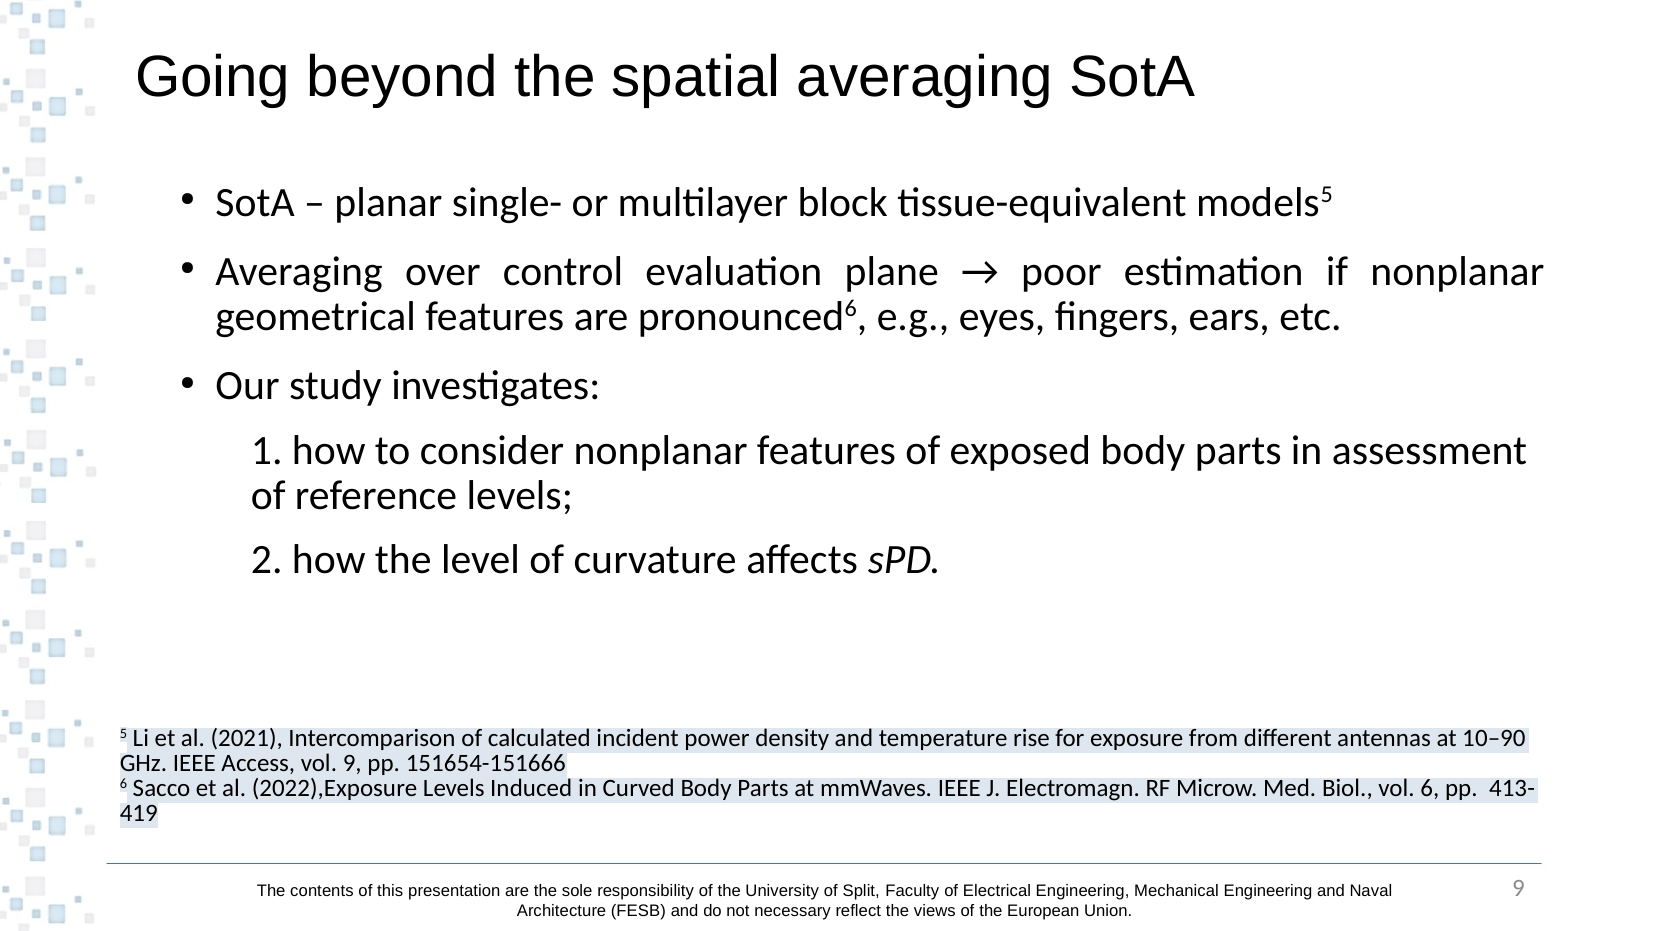

# Going beyond the spatial averaging SotA
SotA – planar single- or multilayer block tissue-equivalent models5
Averaging over control evaluation plane → poor estimation if nonplanar geometrical features are pronounced6, e.g., eyes, fingers, ears, etc.
Our study investigates:
1. how to consider nonplanar features of exposed body parts in assessment of reference levels;
2. how the level of curvature affects sPD.
5 Li et al. (2021), Intercomparison of calculated incident power density and temperature rise for exposure from different antennas at 10–90 GHz. IEEE Access, vol. 9, pp. 151654-151666
6 Sacco et al. (2022),Exposure Levels Induced in Curved Body Parts at mmWaves. IEEE J. Electromagn. RF Microw. Med. Biol., vol. 6, pp. 413-419
9
The contents of this presentation are the sole responsibility of the University of Split, Faculty of Electrical Engineering, Mechanical Engineering and Naval Architecture (FESB) and do not necessary reflect the views of the European Union.